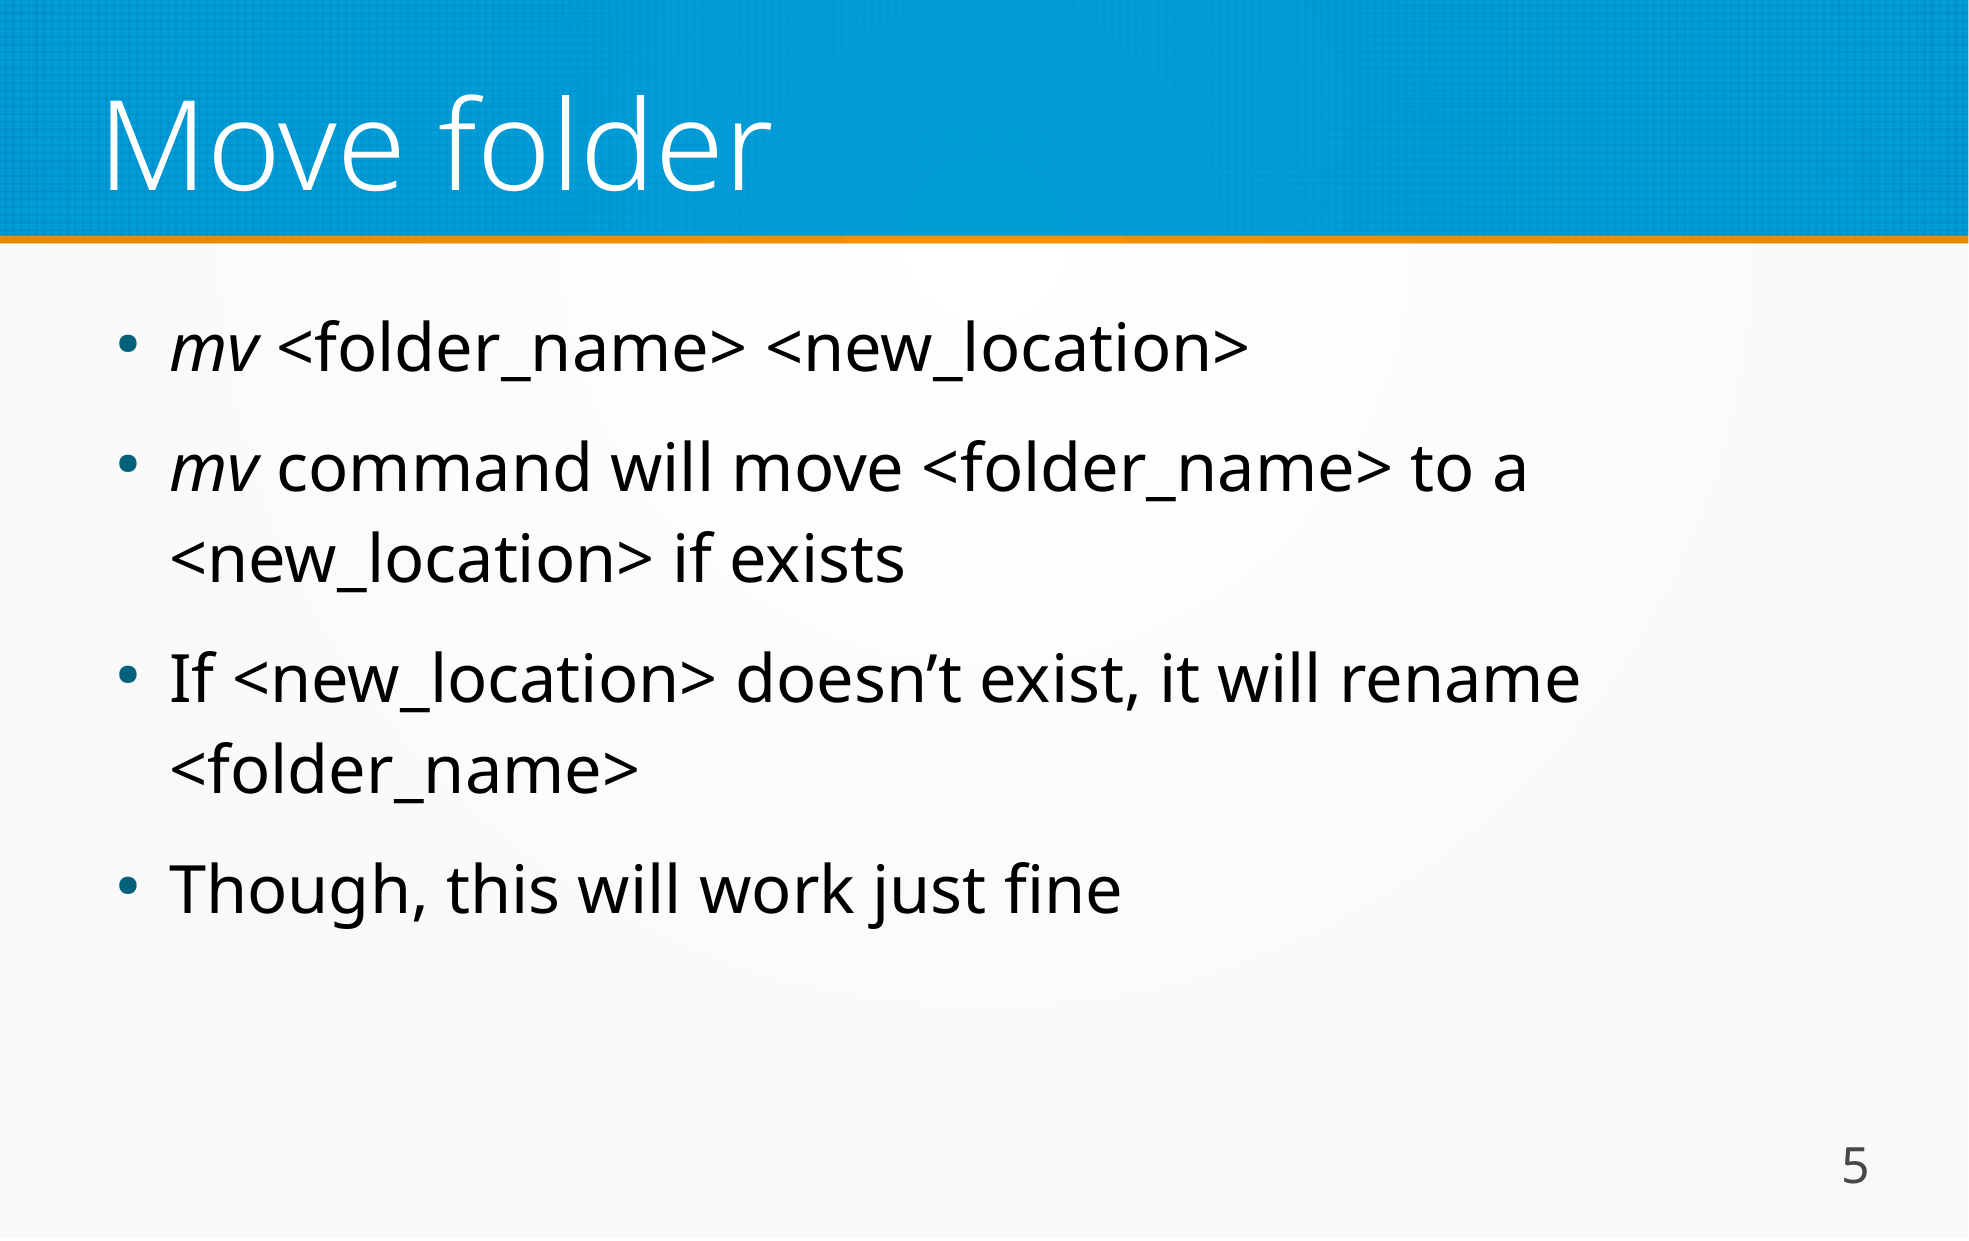

# Move folder
mv <folder_name> <new_location>
mv command will move <folder_name> to a <new_location> if exists
If <new_location> doesn’t exist, it will rename <folder_name>
Though, this will work just fine
5